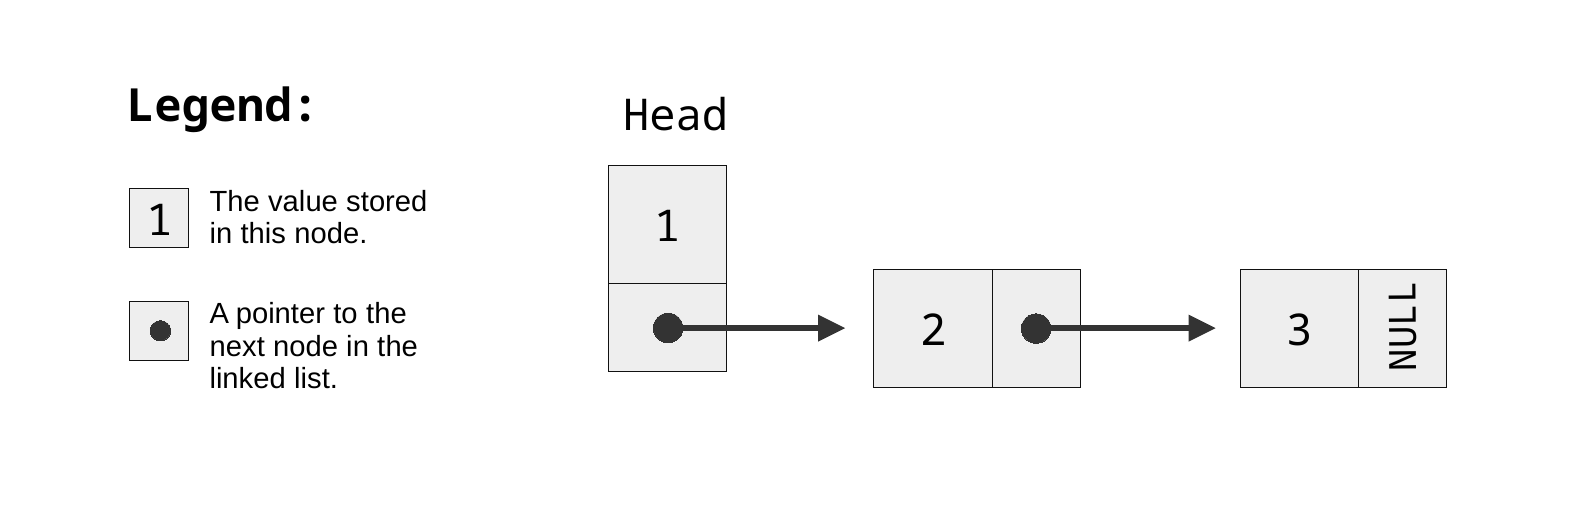

Legend:
Head
1
The value stored in this node.
1
2
3
A pointer to the next node in the linked list.
NULL